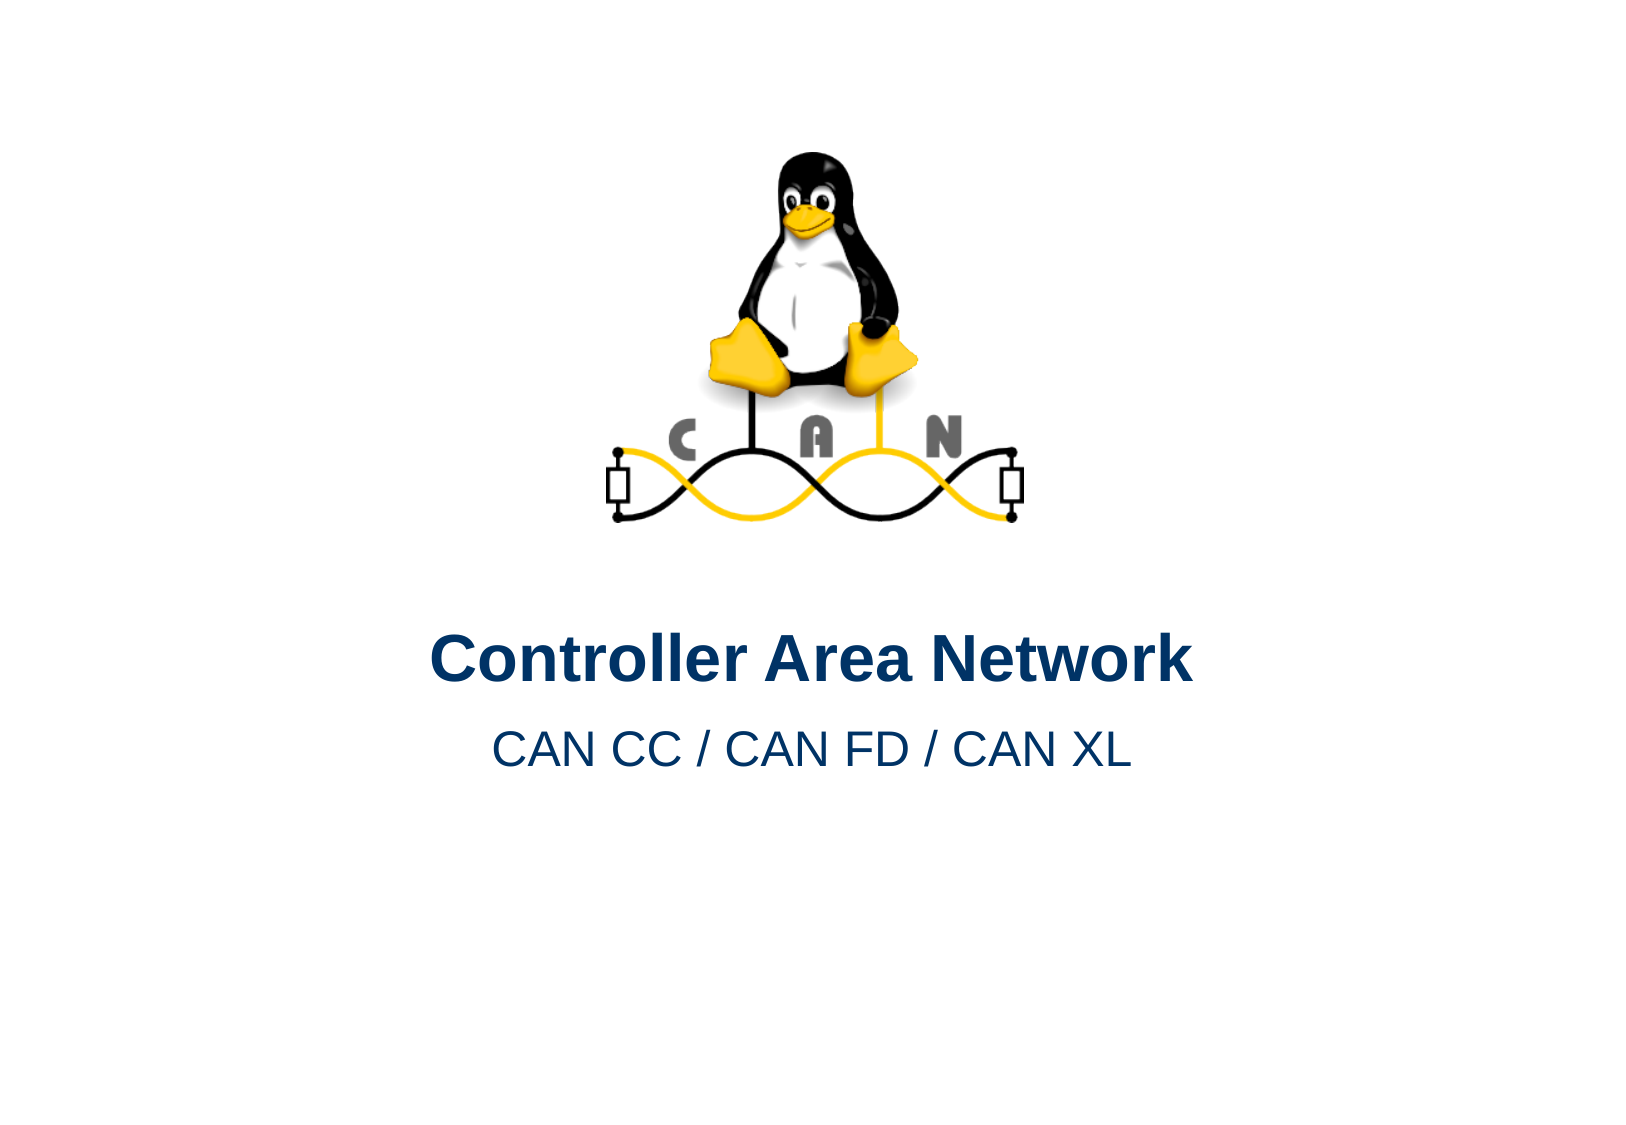

Controller Area Network
CAN CC / CAN FD / CAN XL